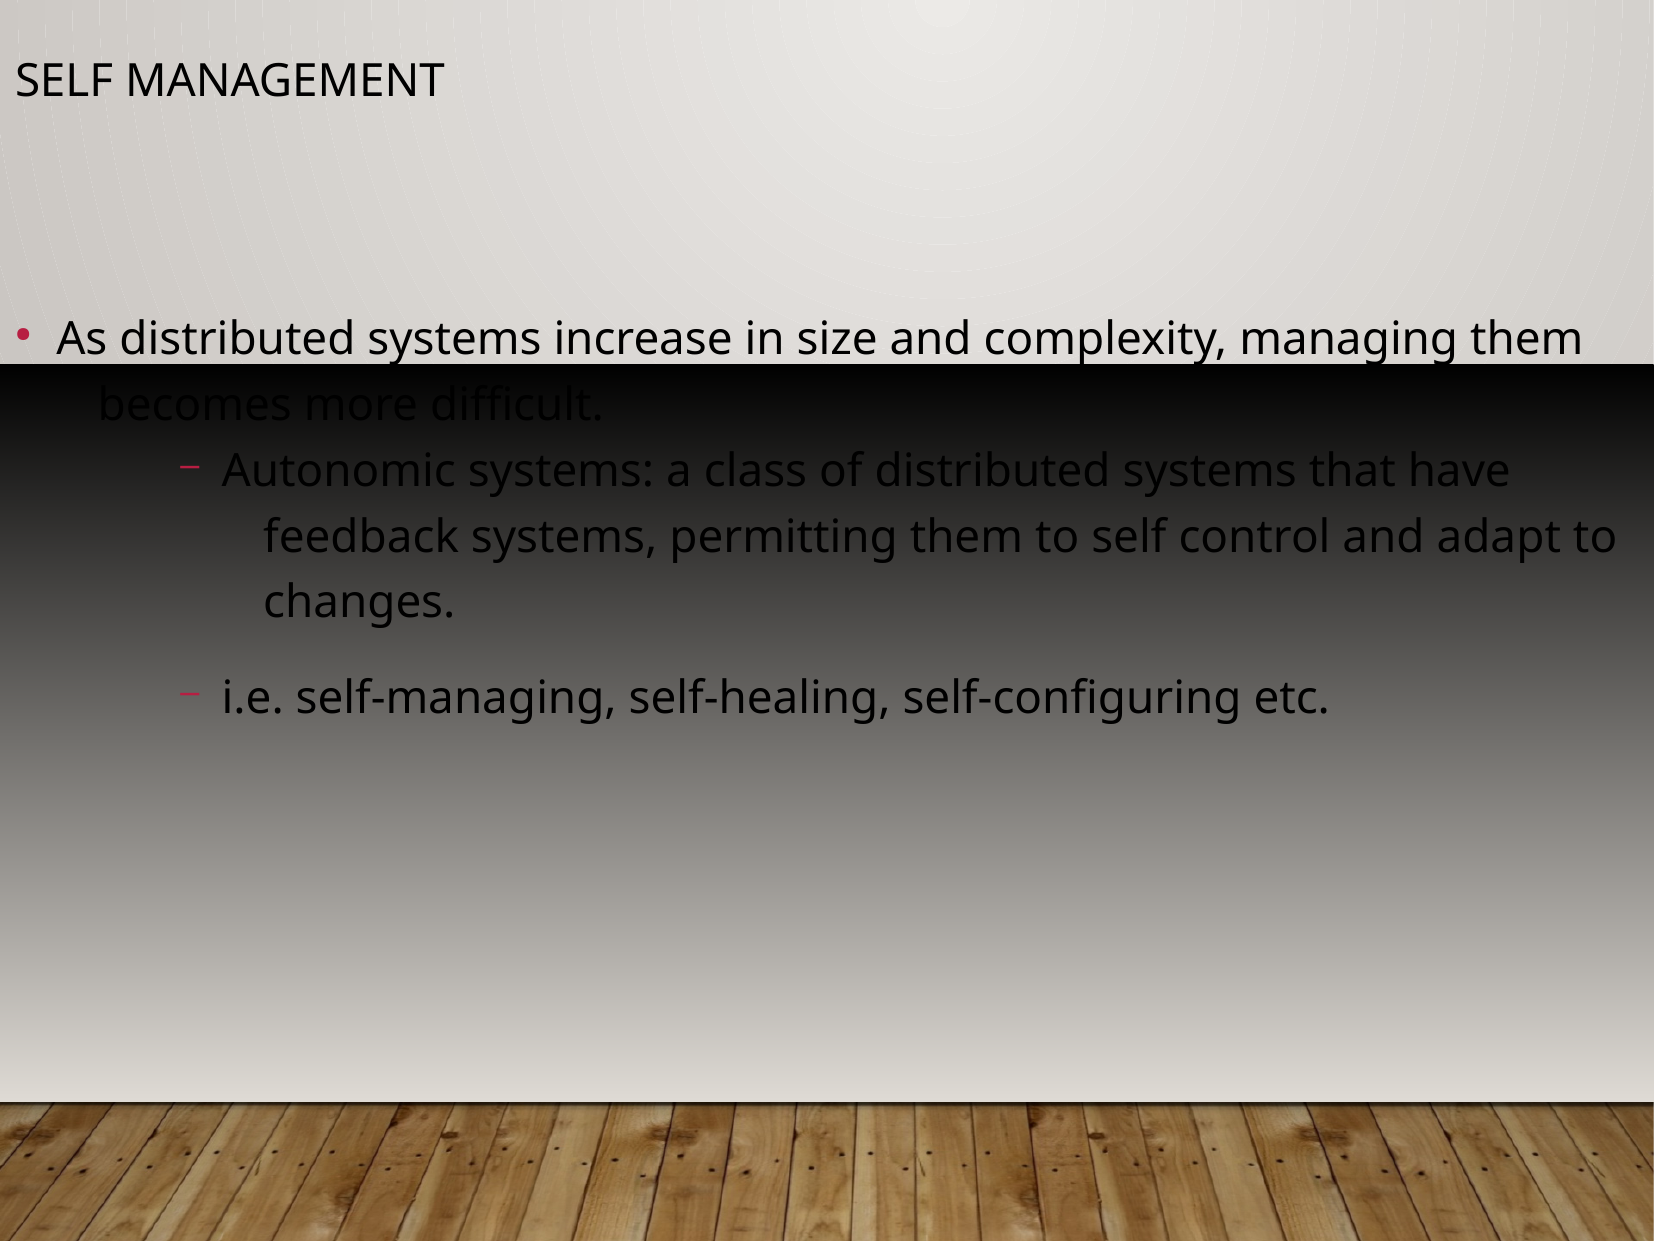

# Self Management
As distributed systems increase in size and complexity, managing them becomes more difficult.
Autonomic systems: a class of distributed systems that have feedback systems, permitting them to self control and adapt to changes.
i.e. self-managing, self-healing, self-configuring etc.